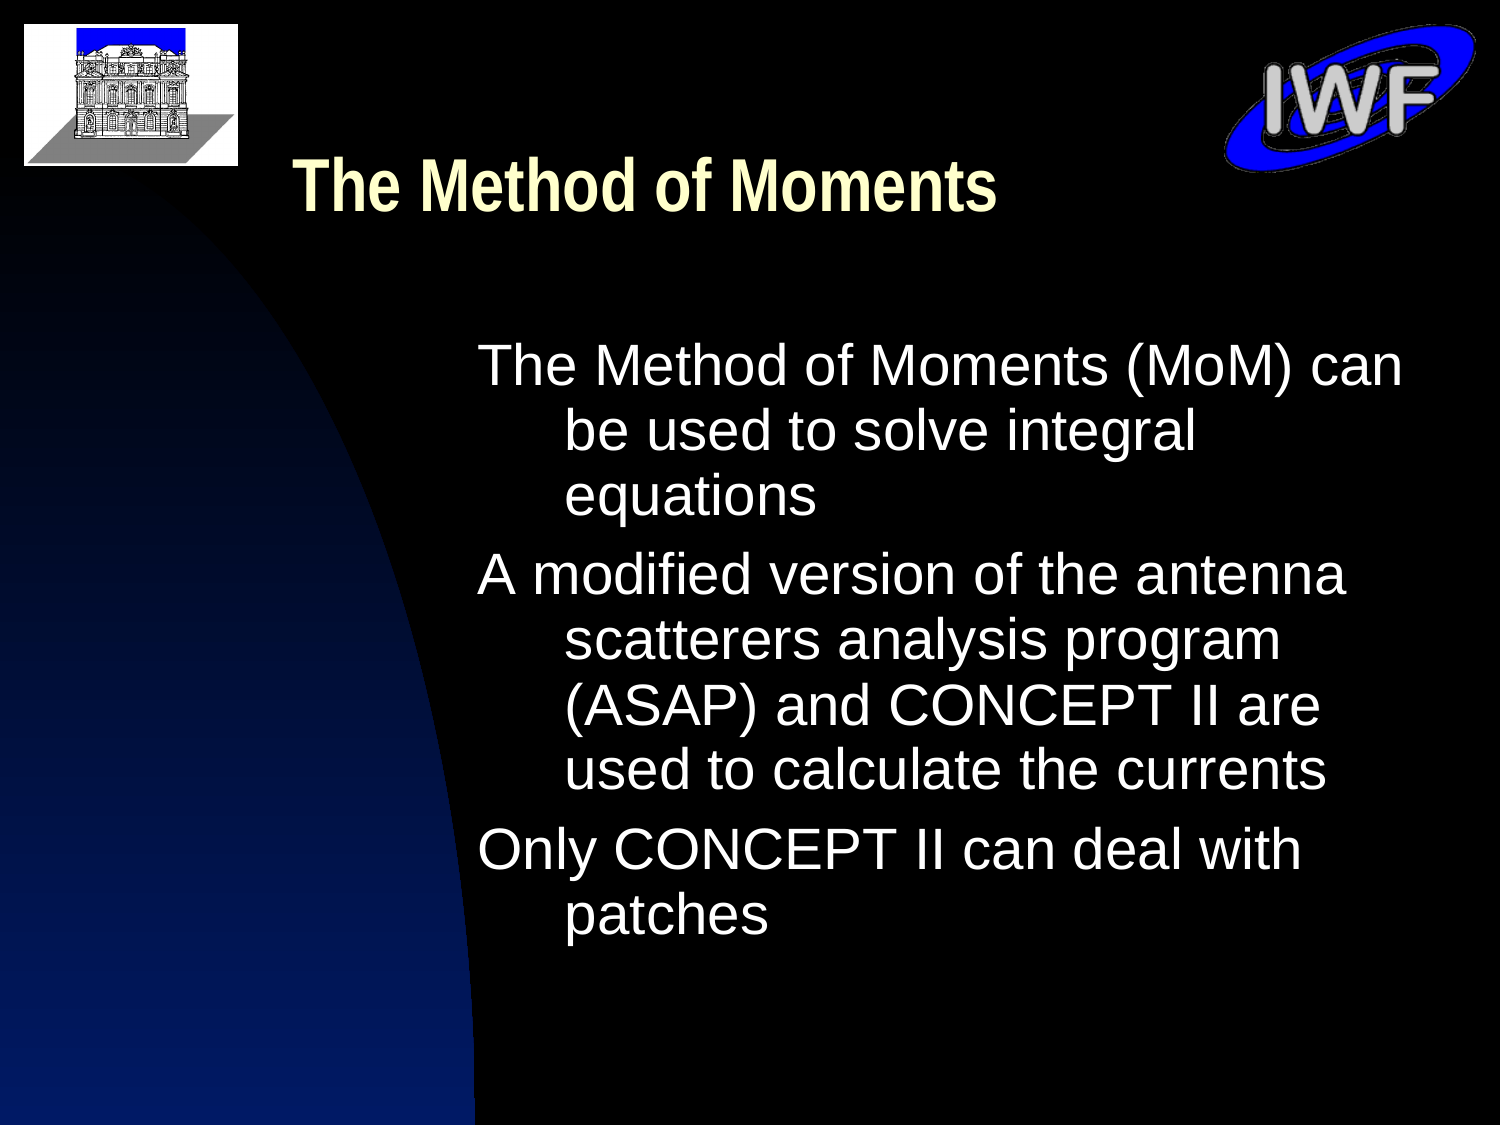

# The Method of Moments
The Method of Moments (MoM) can be used to solve integral equations
A modified version of the antenna scatterers analysis program (ASAP) and CONCEPT II are used to calculate the currents
Only CONCEPT II can deal with patches